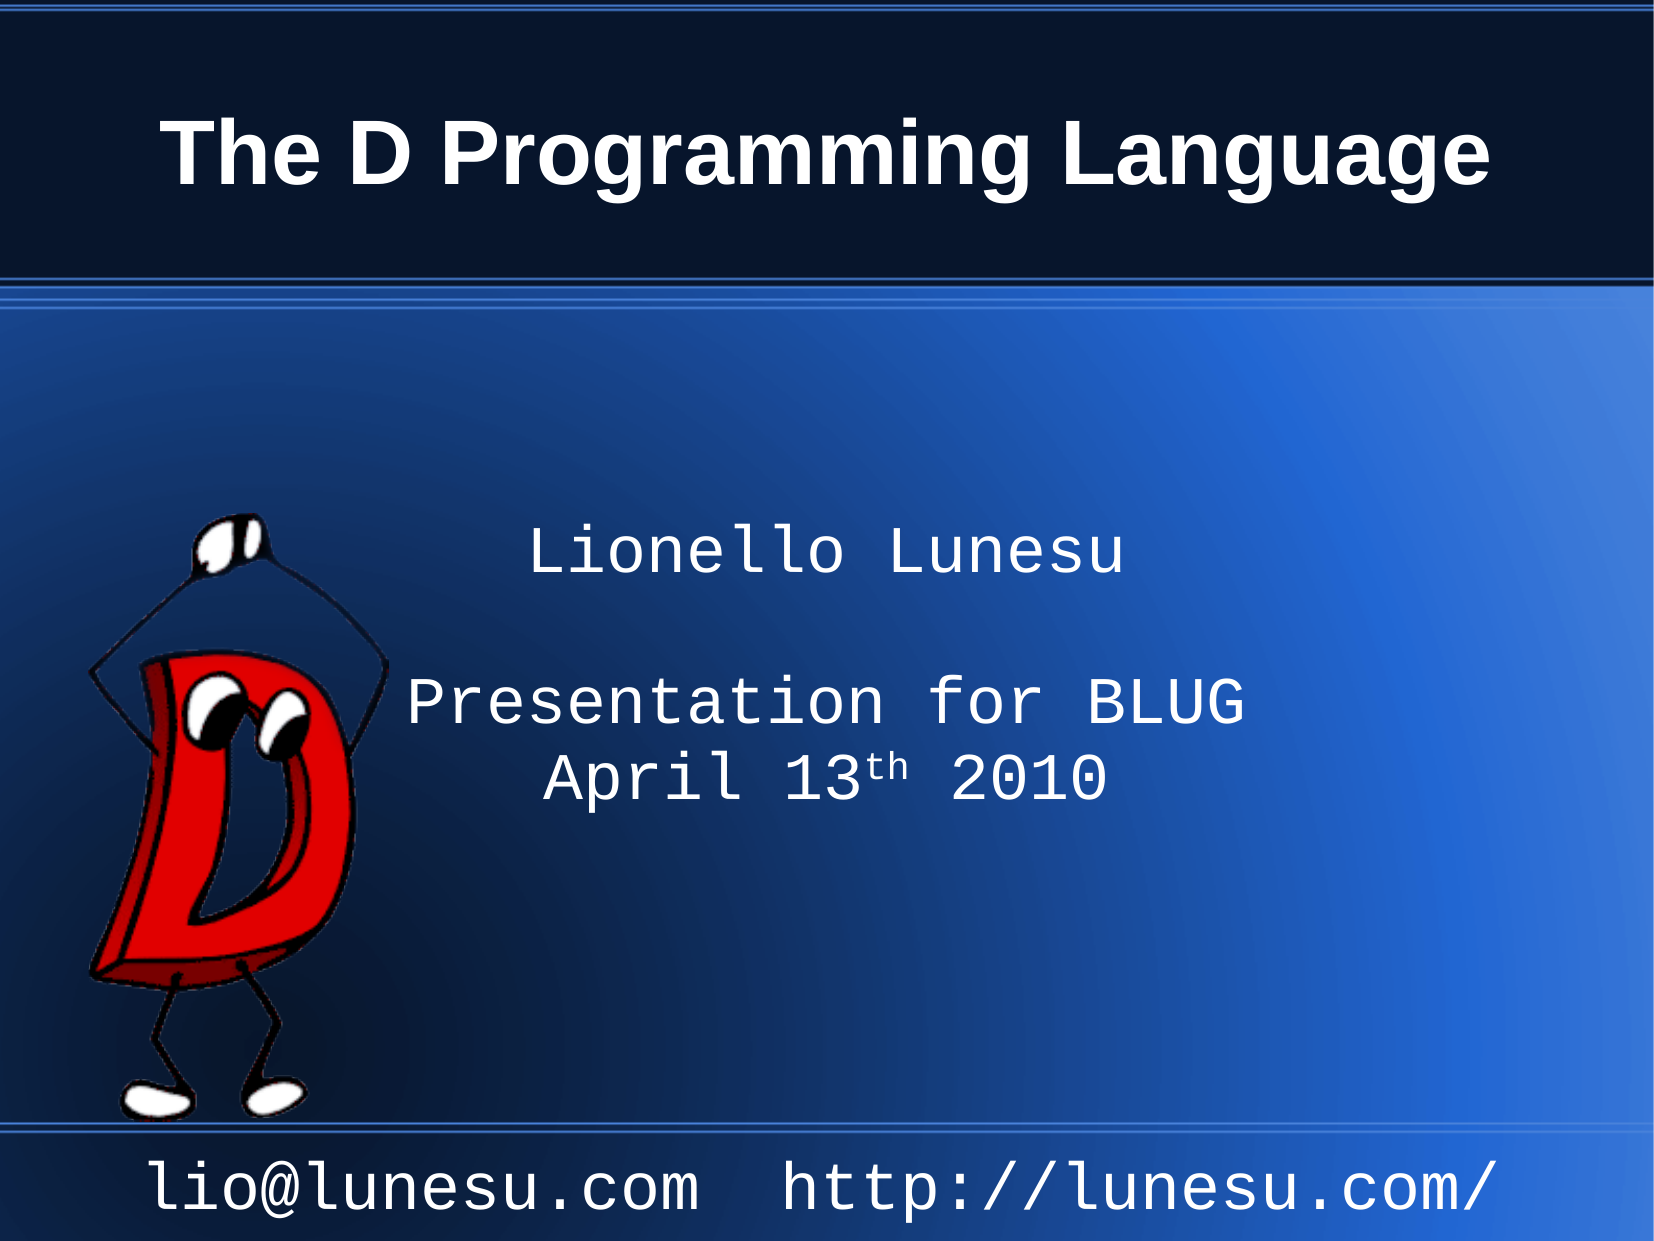

# The D Programming Language
Lionello Lunesu
Presentation for BLUG
April 13th 2010
lio@lunesu.com http://lunesu.com/